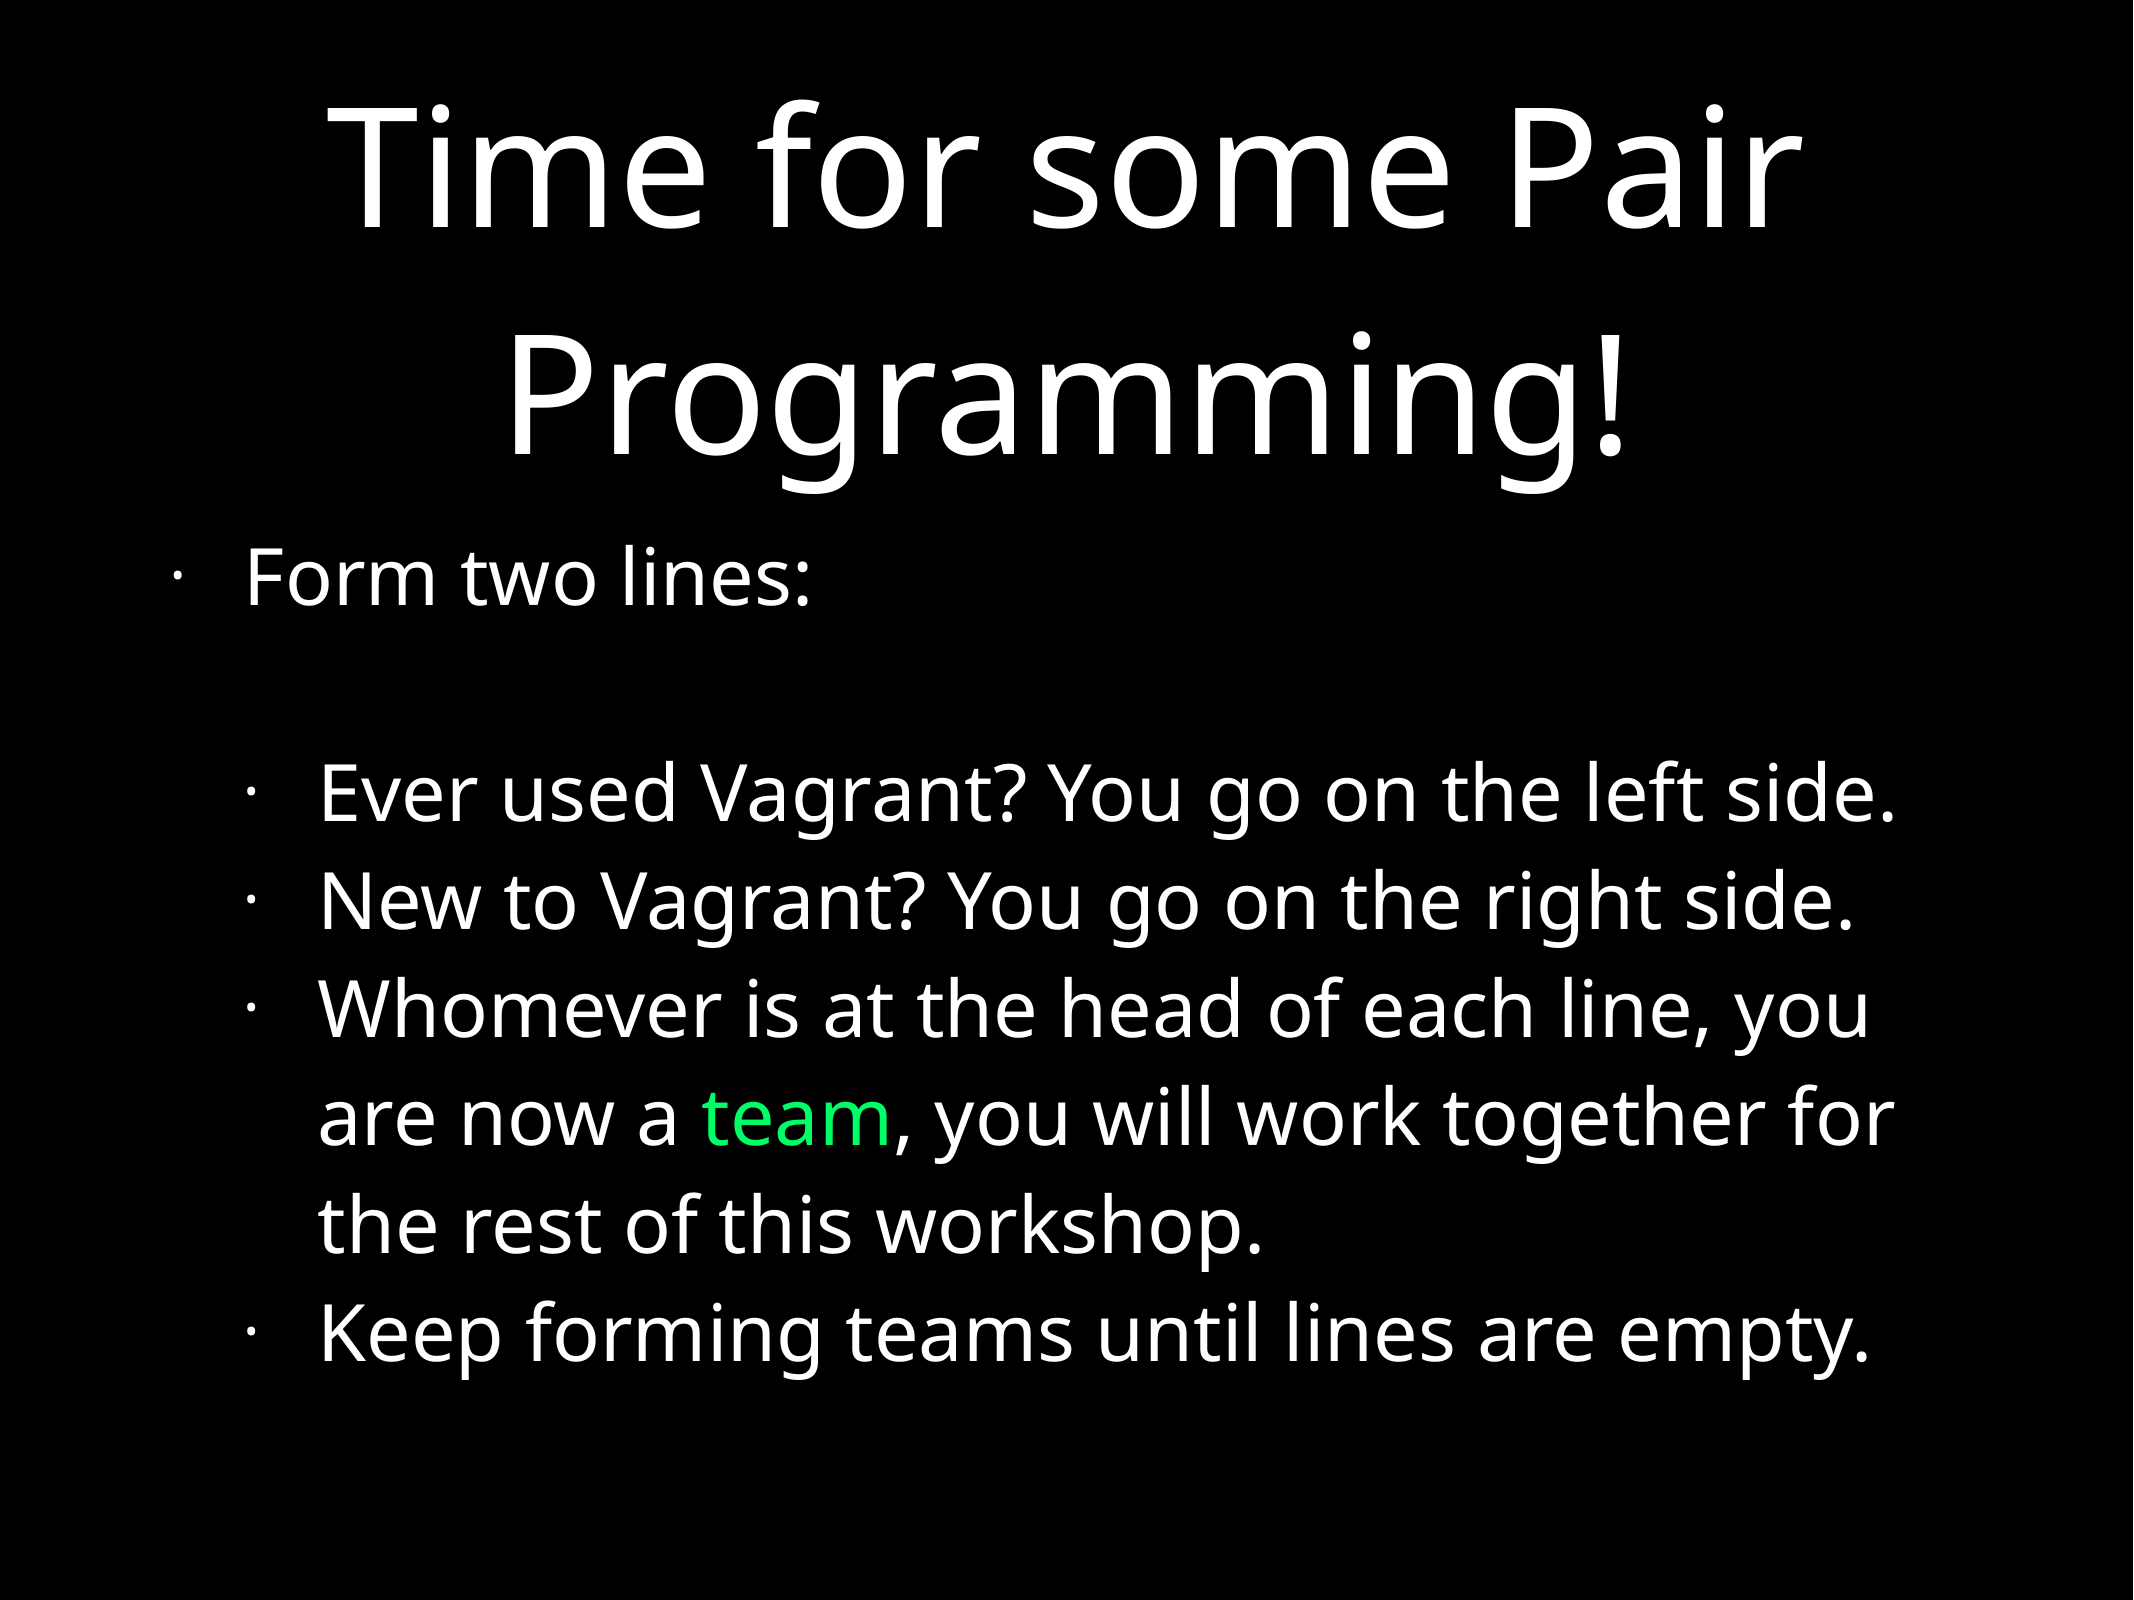

Time for some Pair Programming!
Form two lines:
Ever used Vagrant? You go on the left side.
New to Vagrant? You go on the right side.
Whomever is at the head of each line, you are now a team, you will work together for the rest of this workshop.
Keep forming teams until lines are empty.